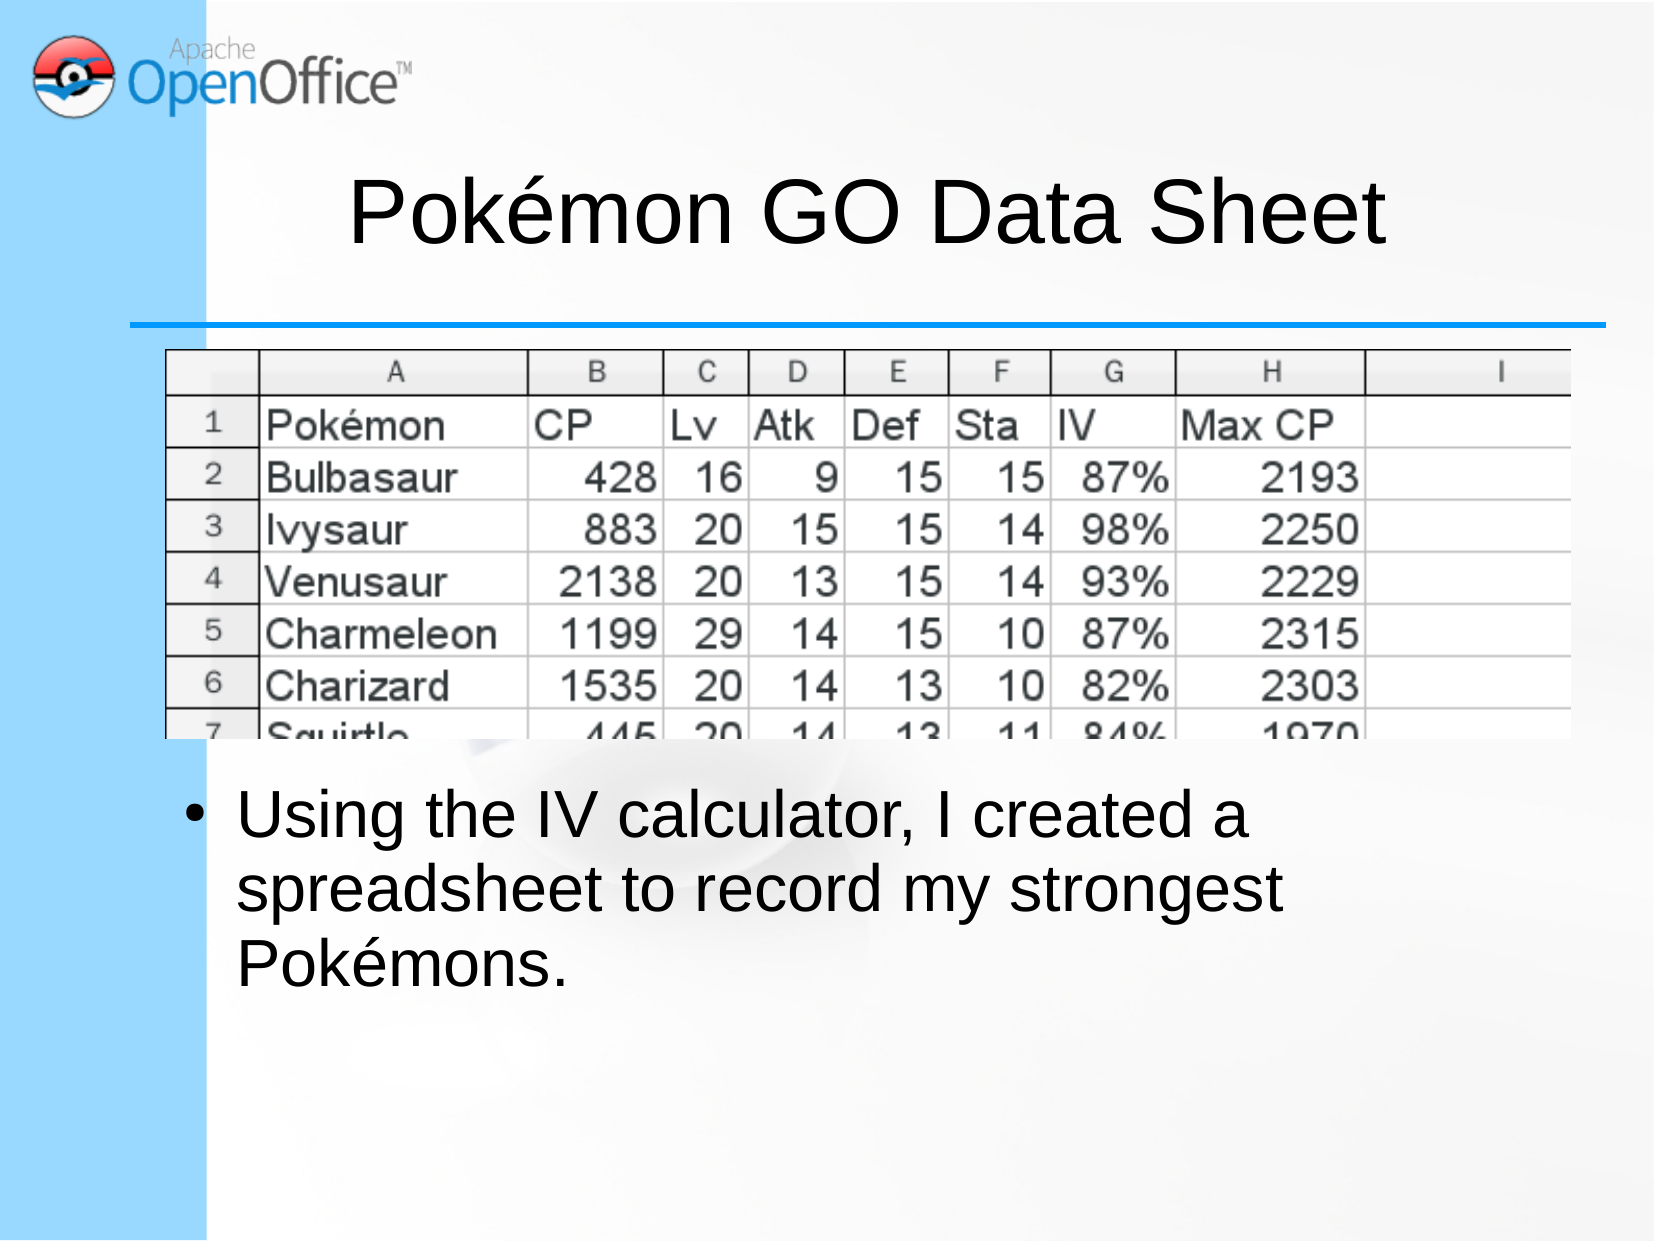

# Pokémon GO Data Sheet
Using the IV calculator, I created a spreadsheet to record my strongest Pokémons.